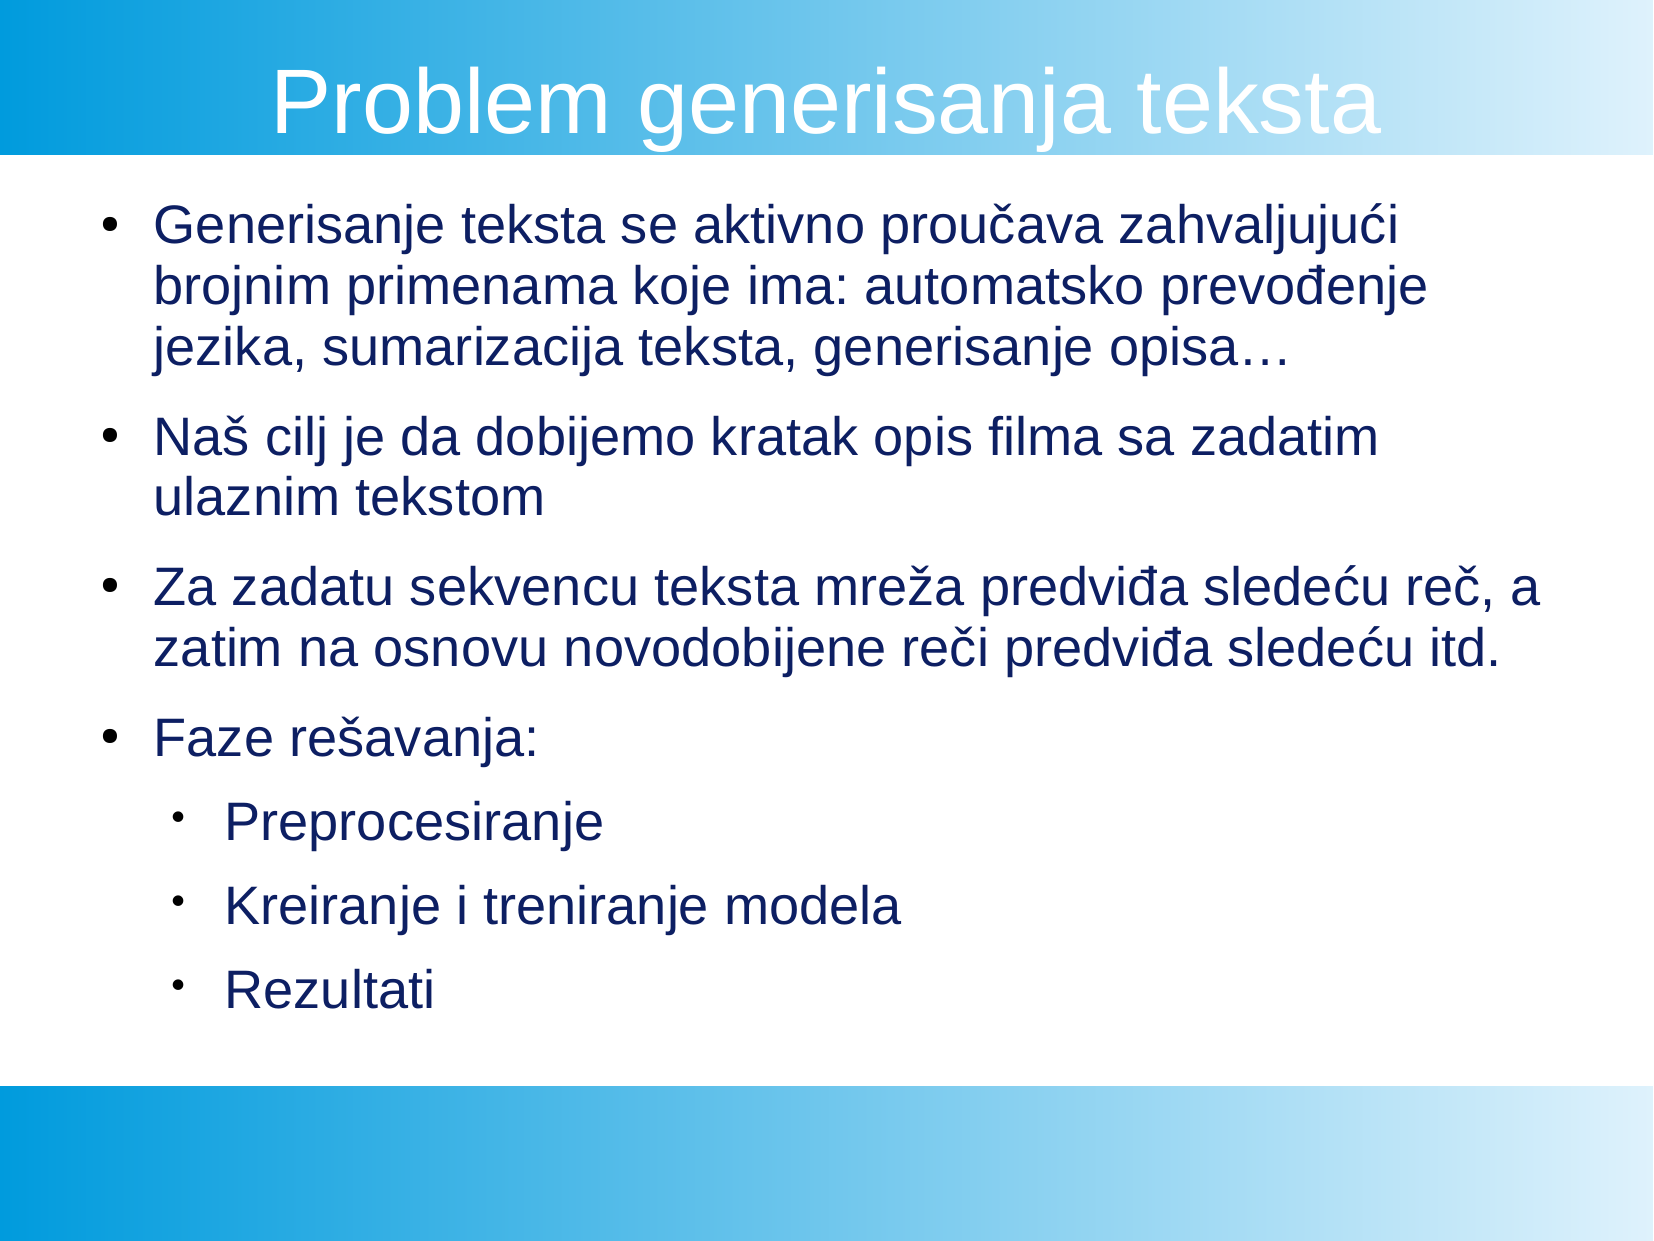

# Problem generisanja teksta
Generisanje teksta se aktivno proučava zahvaljujući brojnim primenama koje ima: automatsko prevođenje jezika, sumarizacija teksta, generisanje opisa…
Naš cilj je da dobijemo kratak opis filma sa zadatim ulaznim tekstom
Za zadatu sekvencu teksta mreža predviđa sledeću reč, a zatim na osnovu novodobijene reči predviđa sledeću itd.
Faze rešavanja:
Preprocesiranje
Kreiranje i treniranje modela
Rezultati